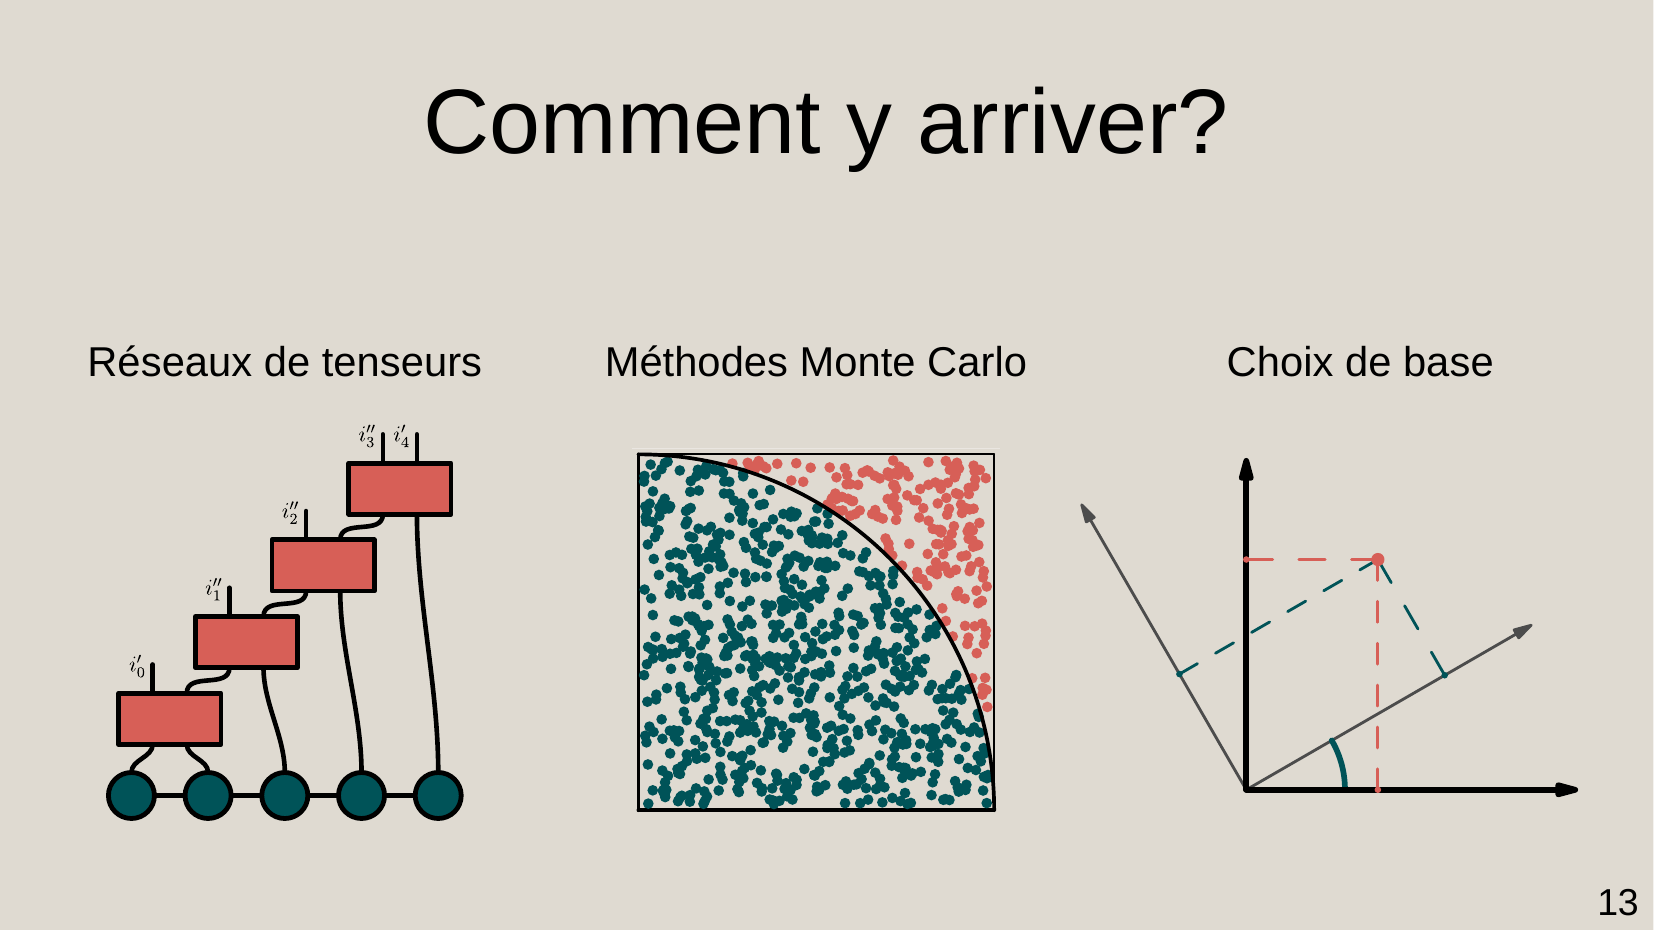

# Comment y arriver?
Réseaux de tenseurs
Méthodes Monte Carlo
Choix de base